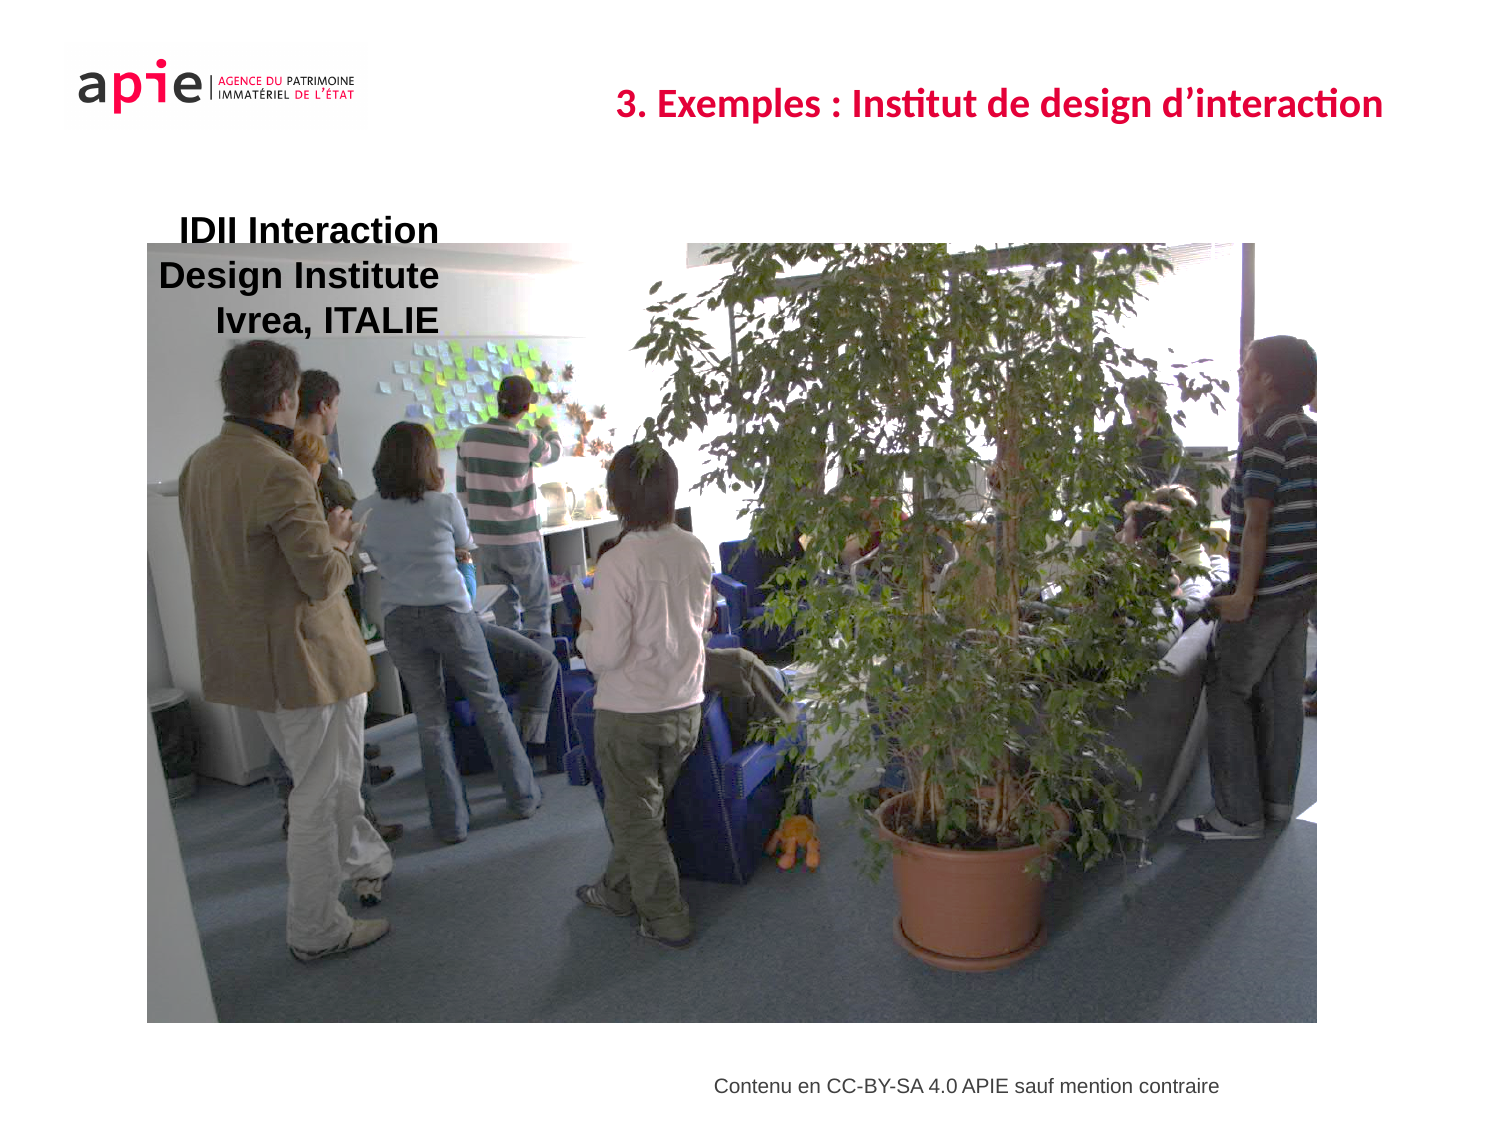

# 3. Exemples : Institut de design d’interaction
IDII Interaction Design Institute Ivrea, ITALIE